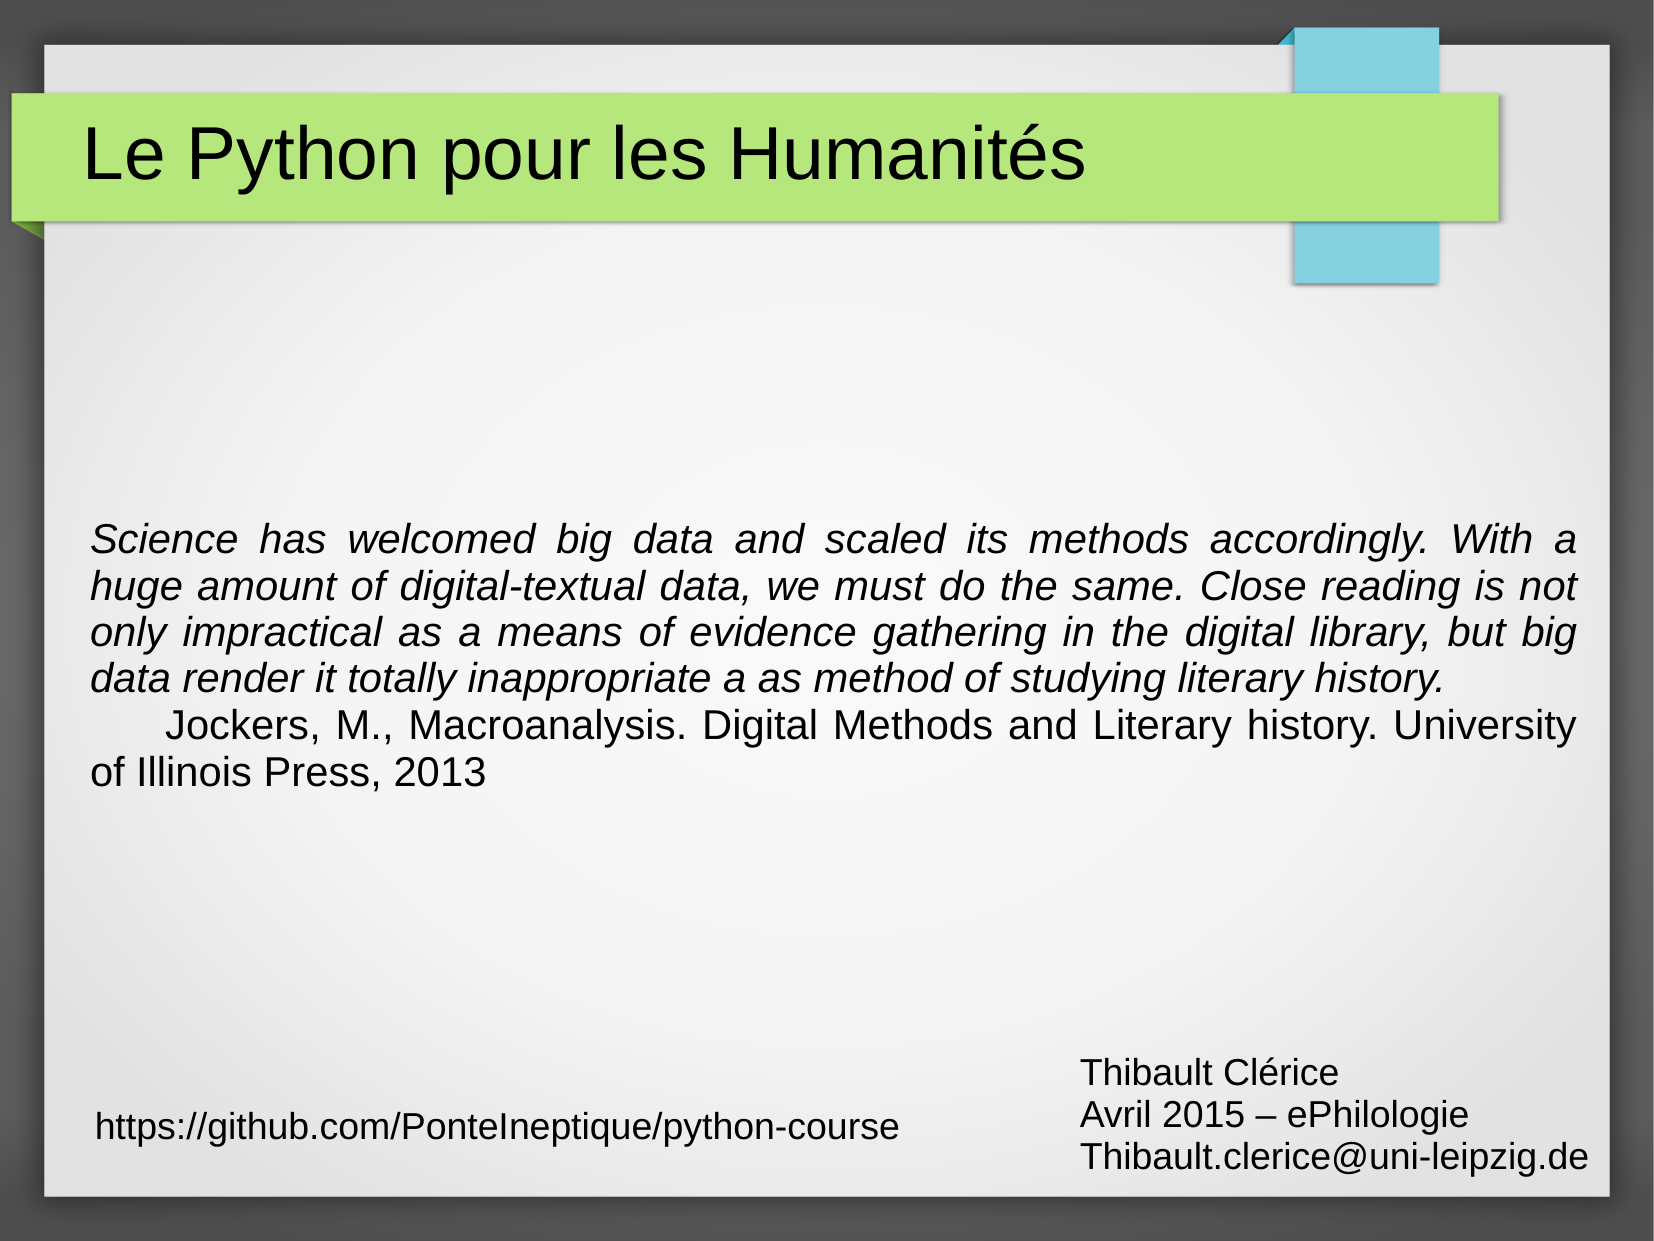

# Le Python pour les Humanités
Science has welcomed big data and scaled its methods accordingly. With a huge amount of digital-textual data, we must do the same. Close reading is not only impractical as a means of evidence gathering in the digital library, but big data render it totally inappropriate a as method of studying literary history.
	Jockers, M., Macroanalysis. Digital Methods and Literary history. University of Illinois Press, 2013
Thibault Clérice
Avril 2015 – ePhilologie
Thibault.clerice@uni-leipzig.de
https://github.com/PonteIneptique/python-course